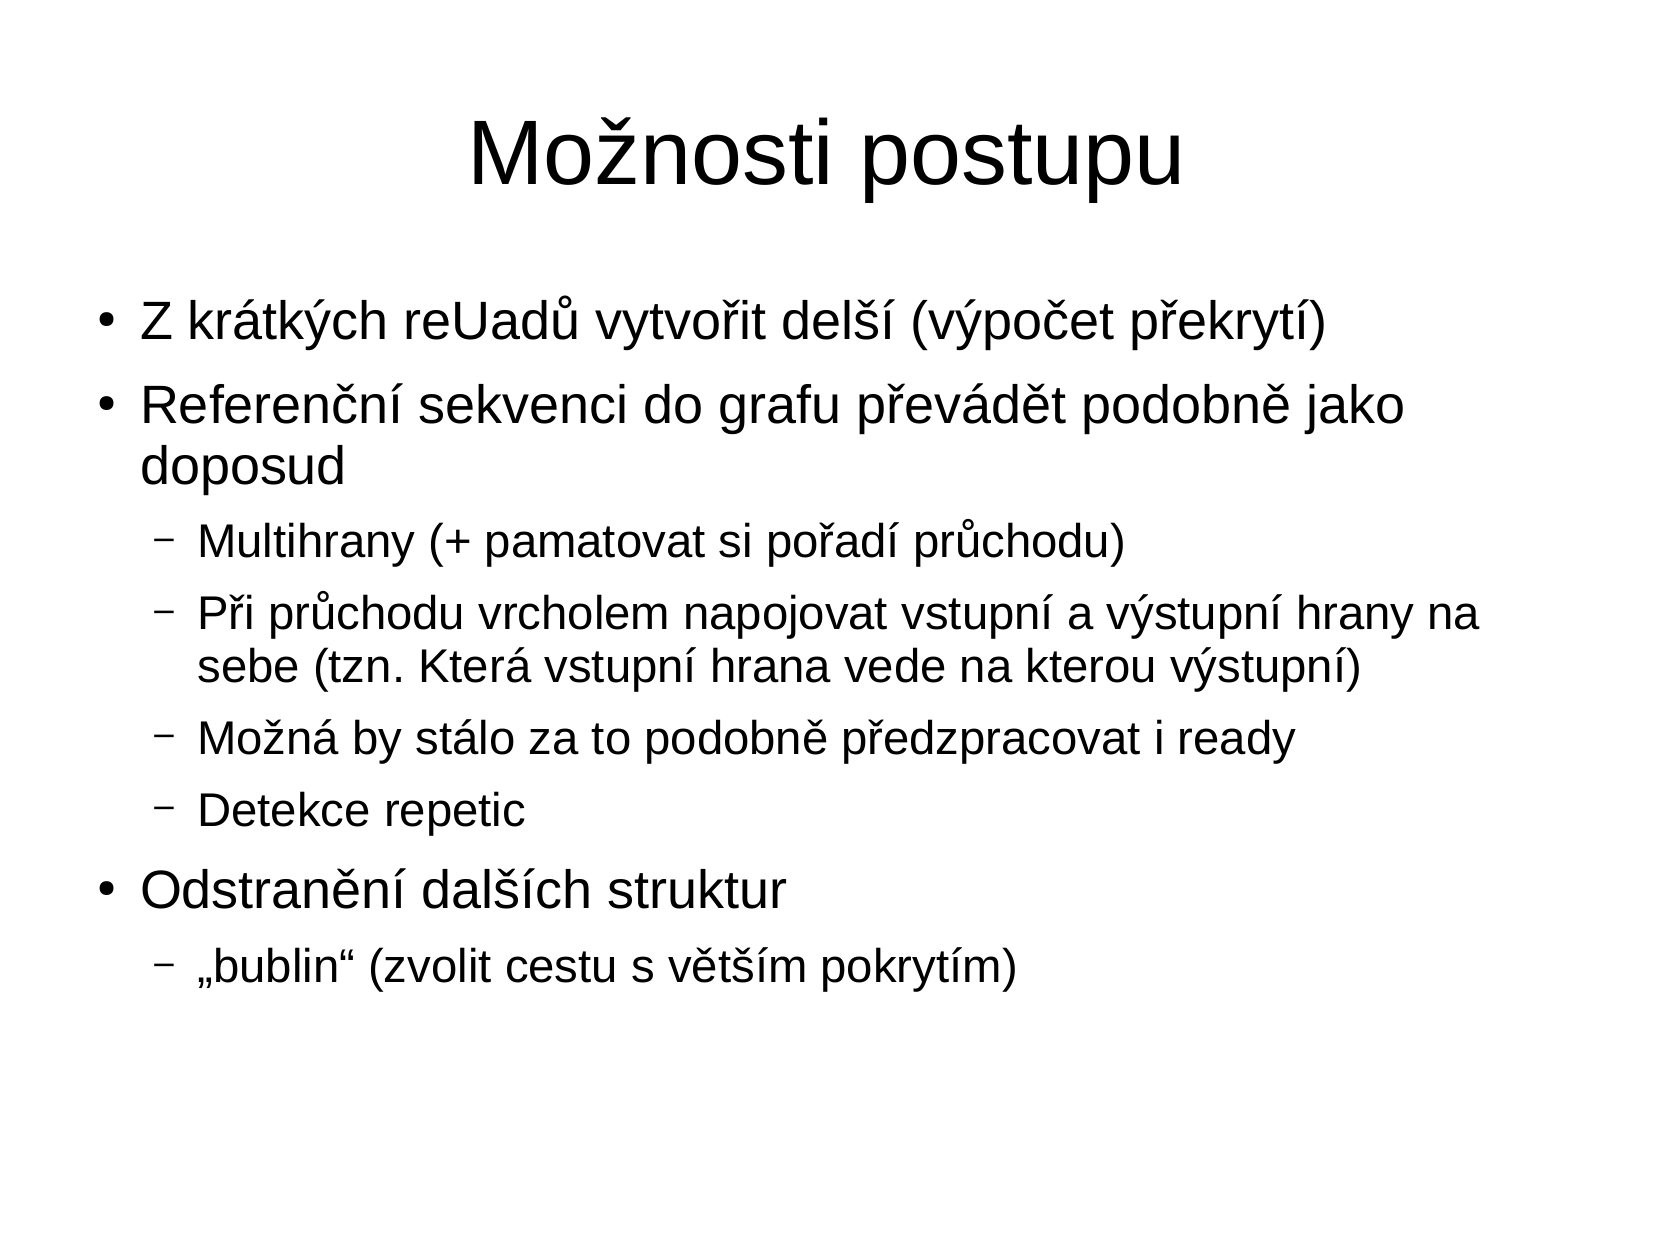

# Možnosti postupu
Z krátkých reUadů vytvořit delší (výpočet překrytí)
Referenční sekvenci do grafu převádět podobně jako doposud
Multihrany (+ pamatovat si pořadí průchodu)
Při průchodu vrcholem napojovat vstupní a výstupní hrany na sebe (tzn. Která vstupní hrana vede na kterou výstupní)
Možná by stálo za to podobně předzpracovat i ready
Detekce repetic
Odstranění dalších struktur
„bublin“ (zvolit cestu s větším pokrytím)